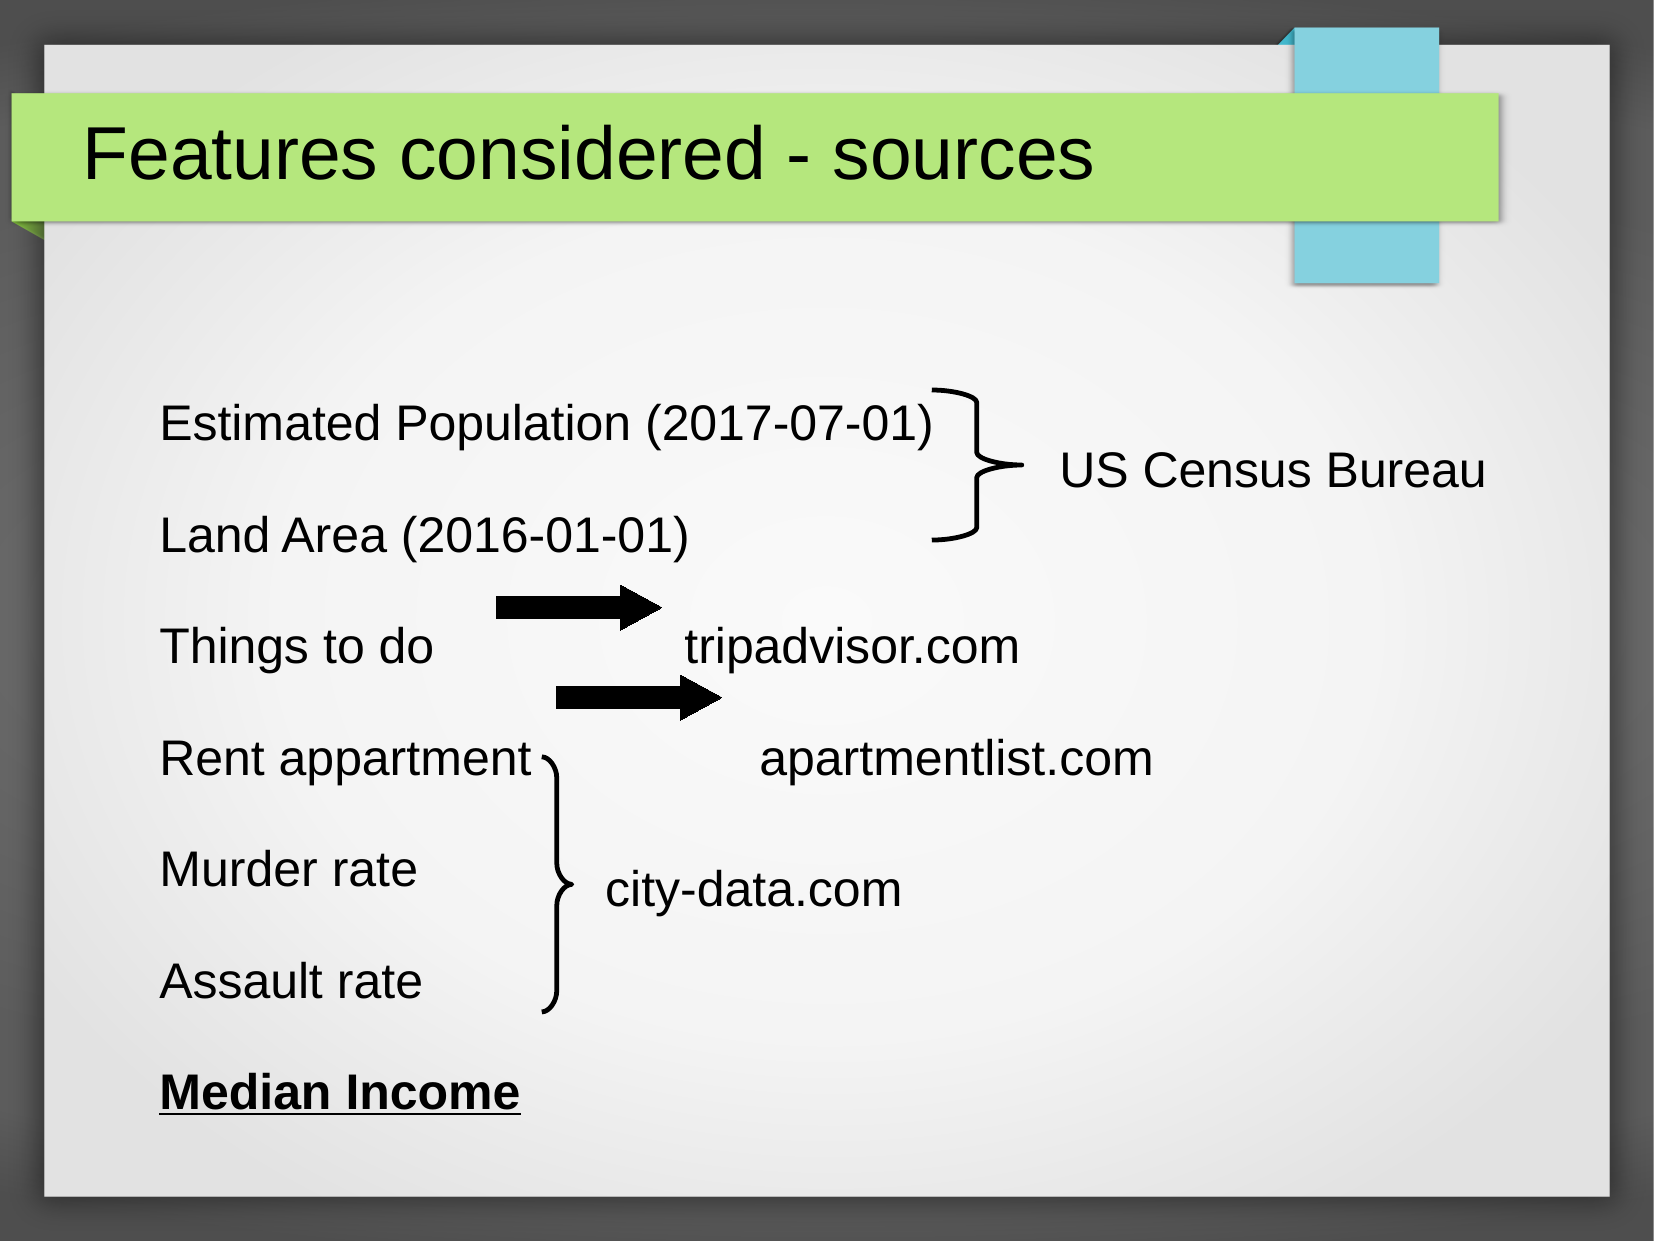

# Features considered - sources
Estimated Population (2017-07-01)
Land Area (2016-01-01)
Things to do 				tripadvisor.com
Rent appartment				apartmentlist.com
Murder rate
Assault rate
Median Income
US Census Bureau
city-data.com